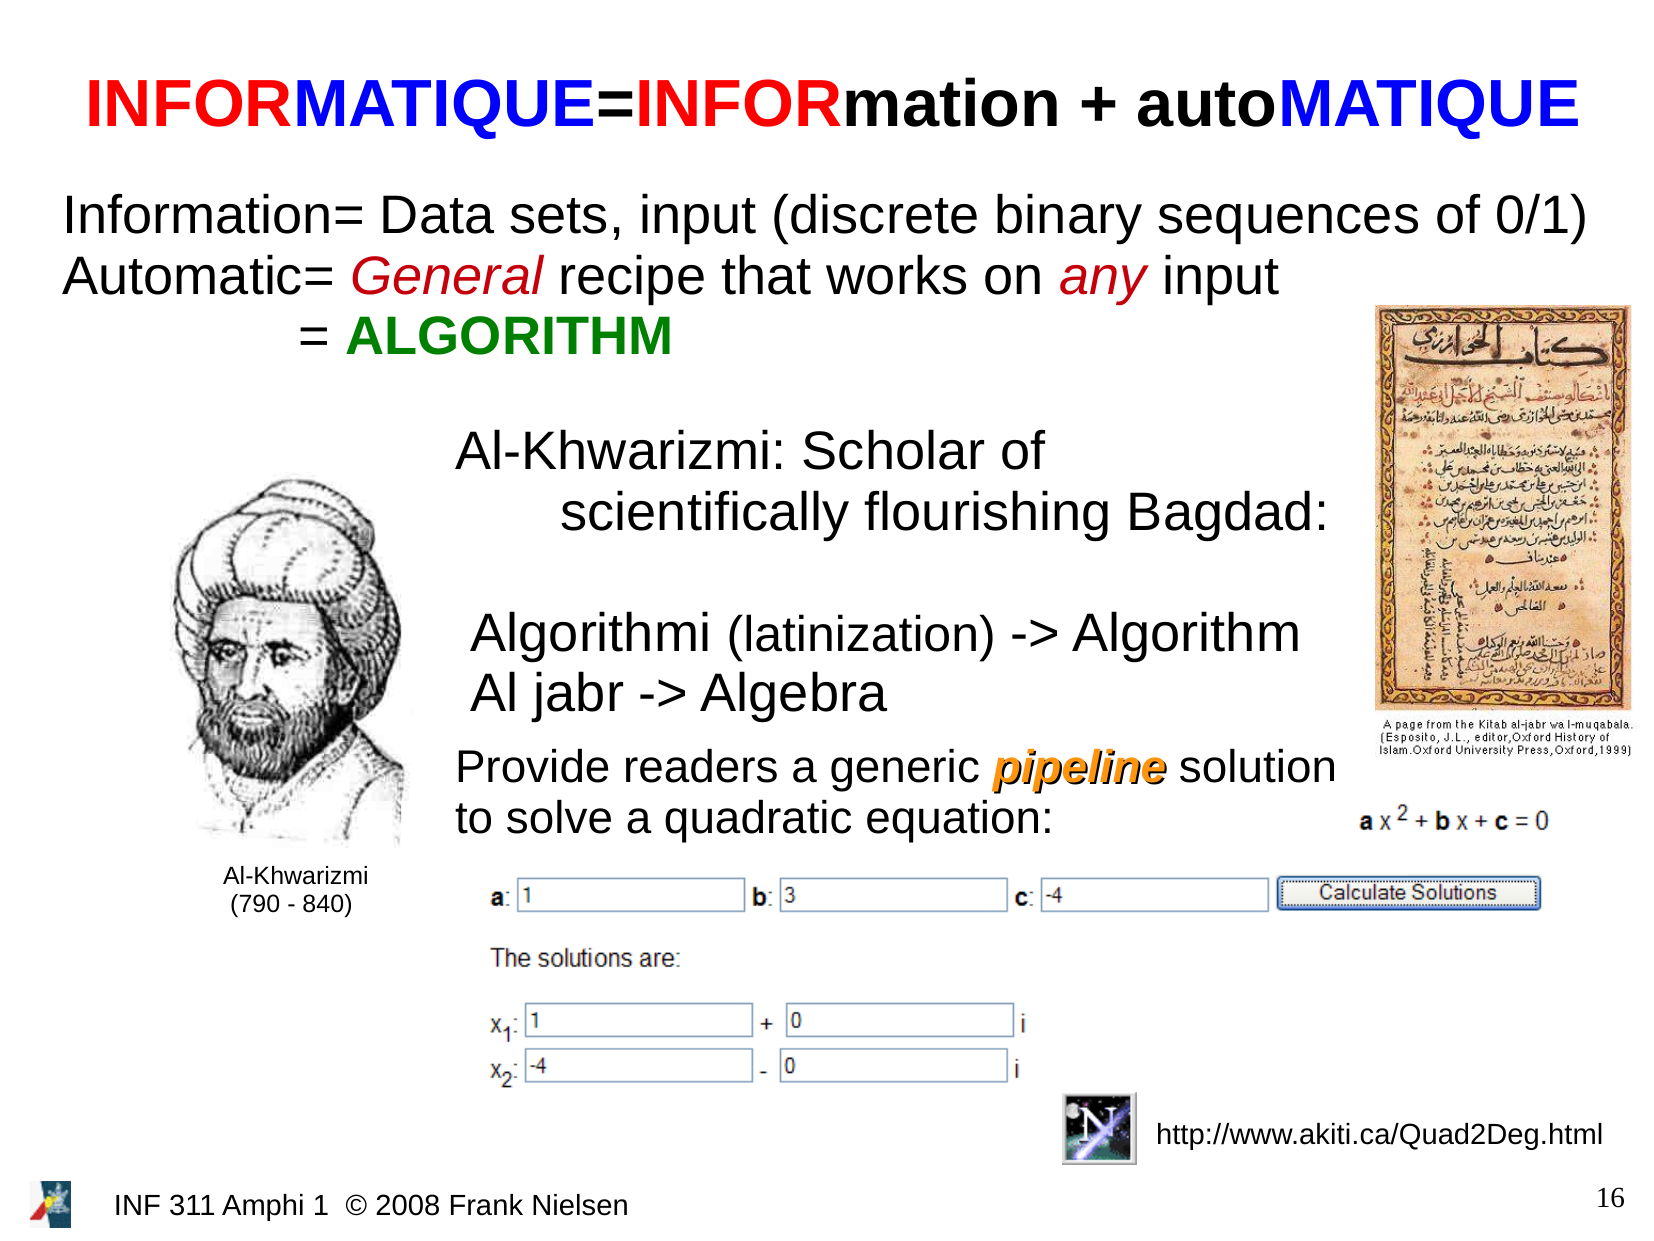

INFORMATIQUE=INFORmation + autoMATIQUE
Information= Data sets, input (discrete binary sequences of 0/1)
Automatic= General recipe that works on any input
			 = ALGORITHM
Al-Khwarizmi: Scholar of
 scientifically flourishing Bagdad:
 Algorithmi (latinization) -> Algorithm
 Al jabr -> Algebra
Provide readers a generic pipeline solution
to solve a quadratic equation:
Al-Khwarizmi
 (790 - 840)
http://www.akiti.ca/Quad2Deg.html
16